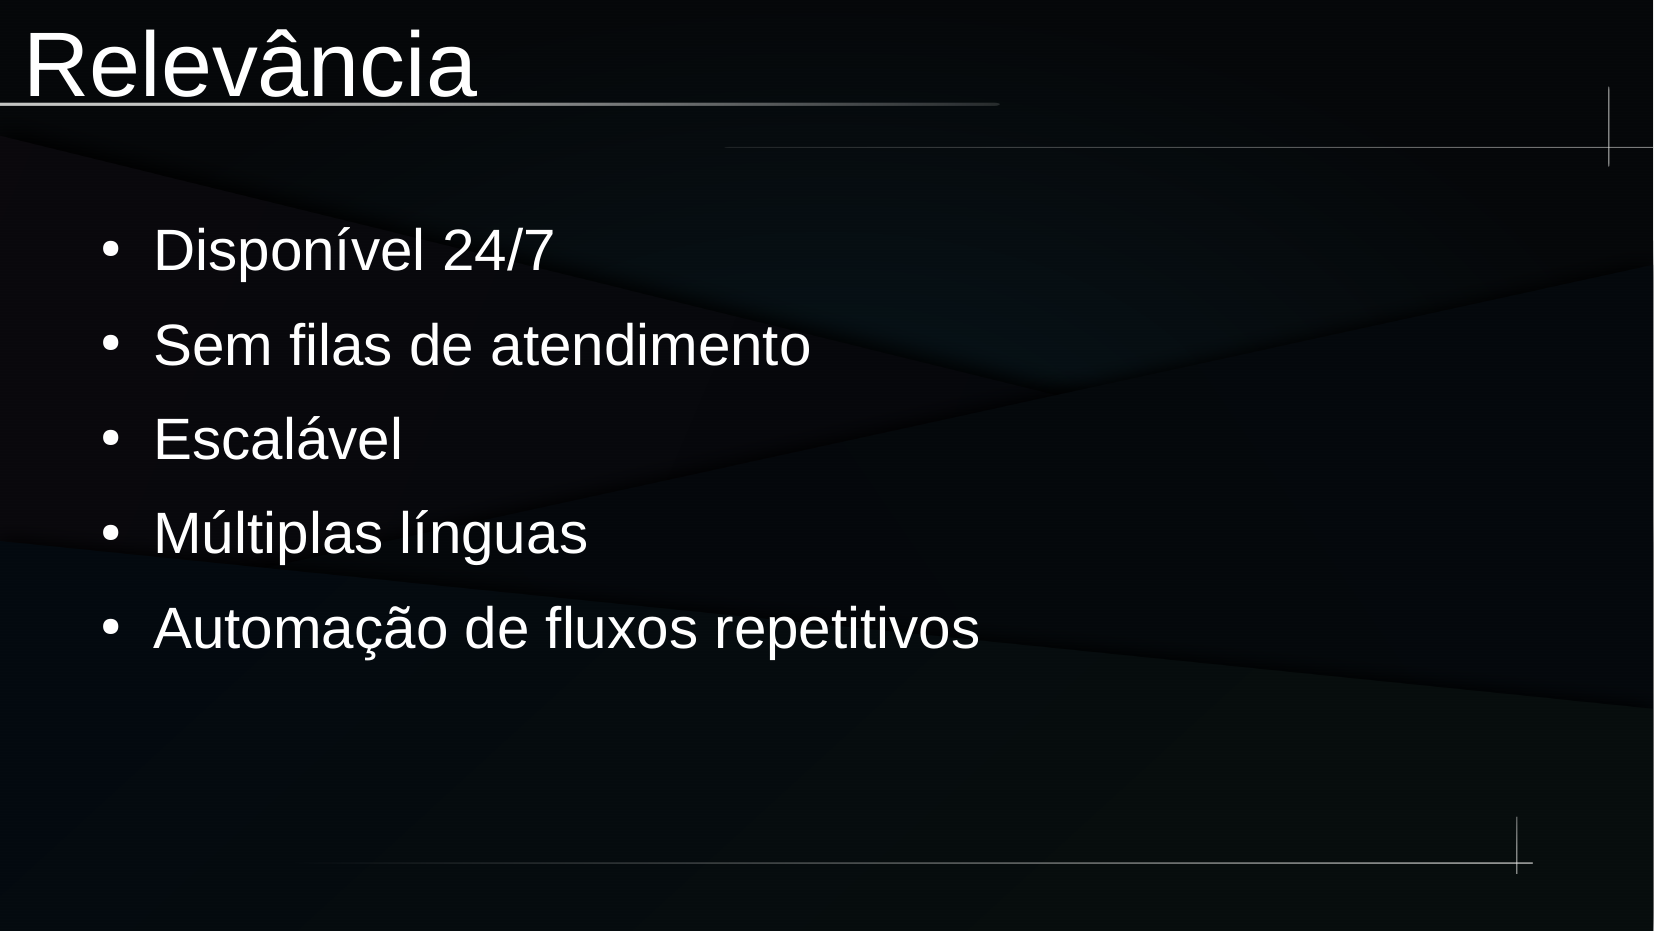

# Relevância
Disponível 24/7
Sem filas de atendimento
Escalável
Múltiplas línguas
Automação de fluxos repetitivos